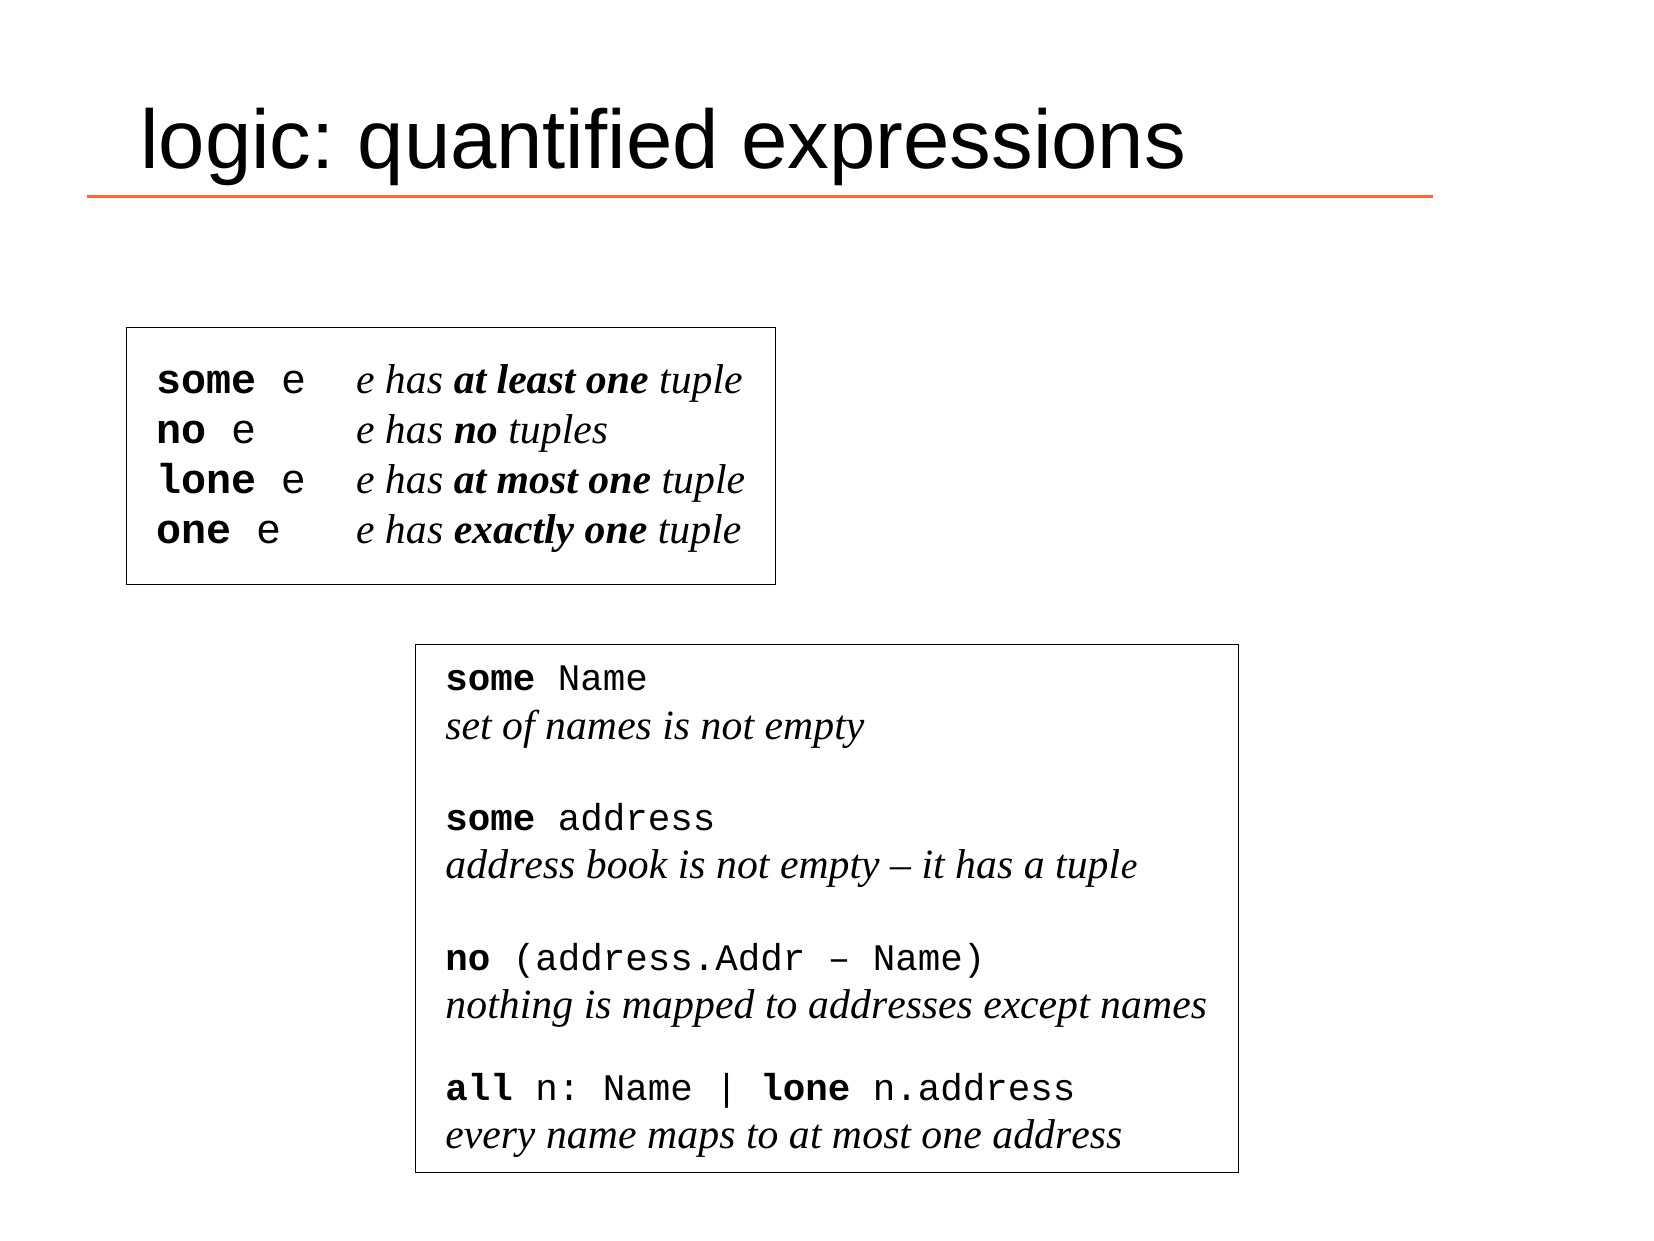

# logic: quantified expressions
some e e has at least one tuple
no e e has no tuples
lone e e has at most one tuple
one e e has exactly one tuple
some Name
set of names is not empty
some address
address book is not empty – it has a tuple
no (address.Addr – Name)
nothing is mapped to addresses except names
all n: Name | lone n.address
every name maps to at most one address